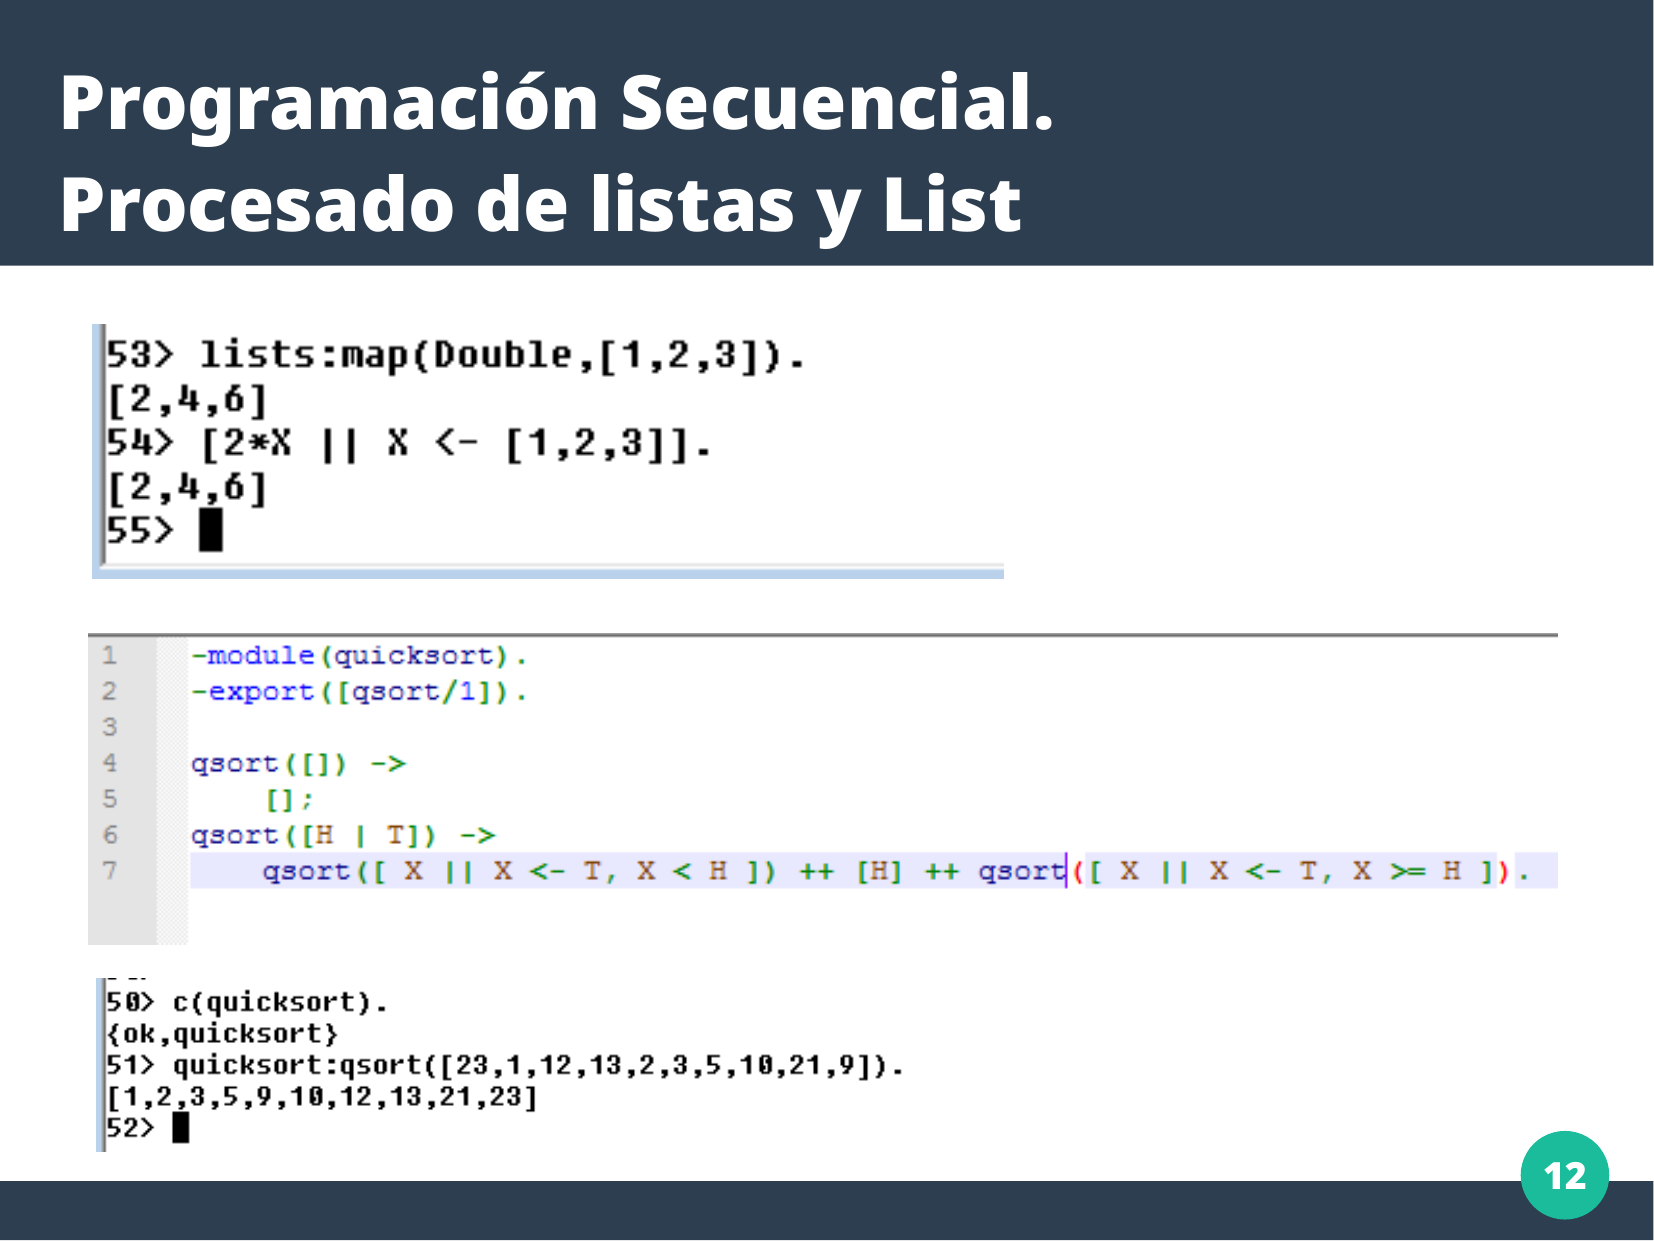

# Programación Secuencial. Procesado de listas y List Comprehensions
12